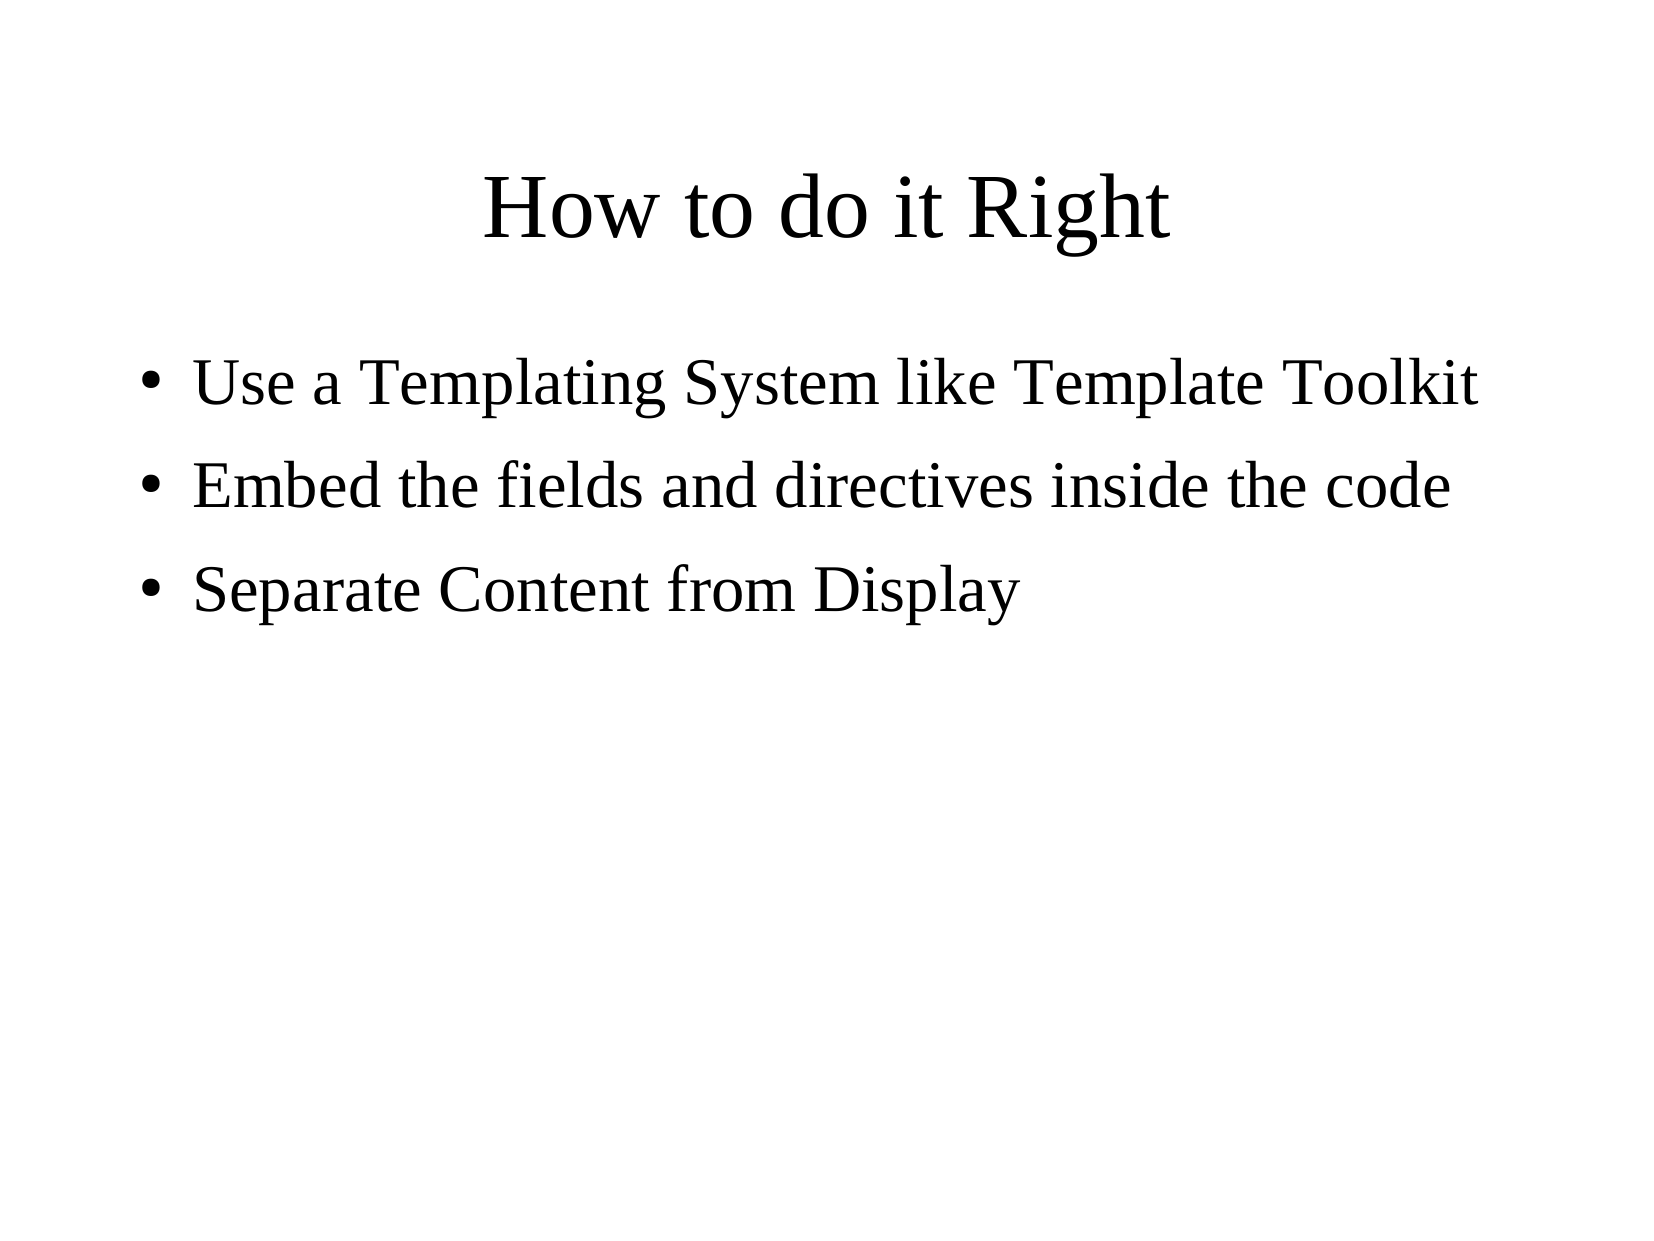

# How to do it Right
Use a Templating System like Template Toolkit
Embed the fields and directives inside the code
Separate Content from Display